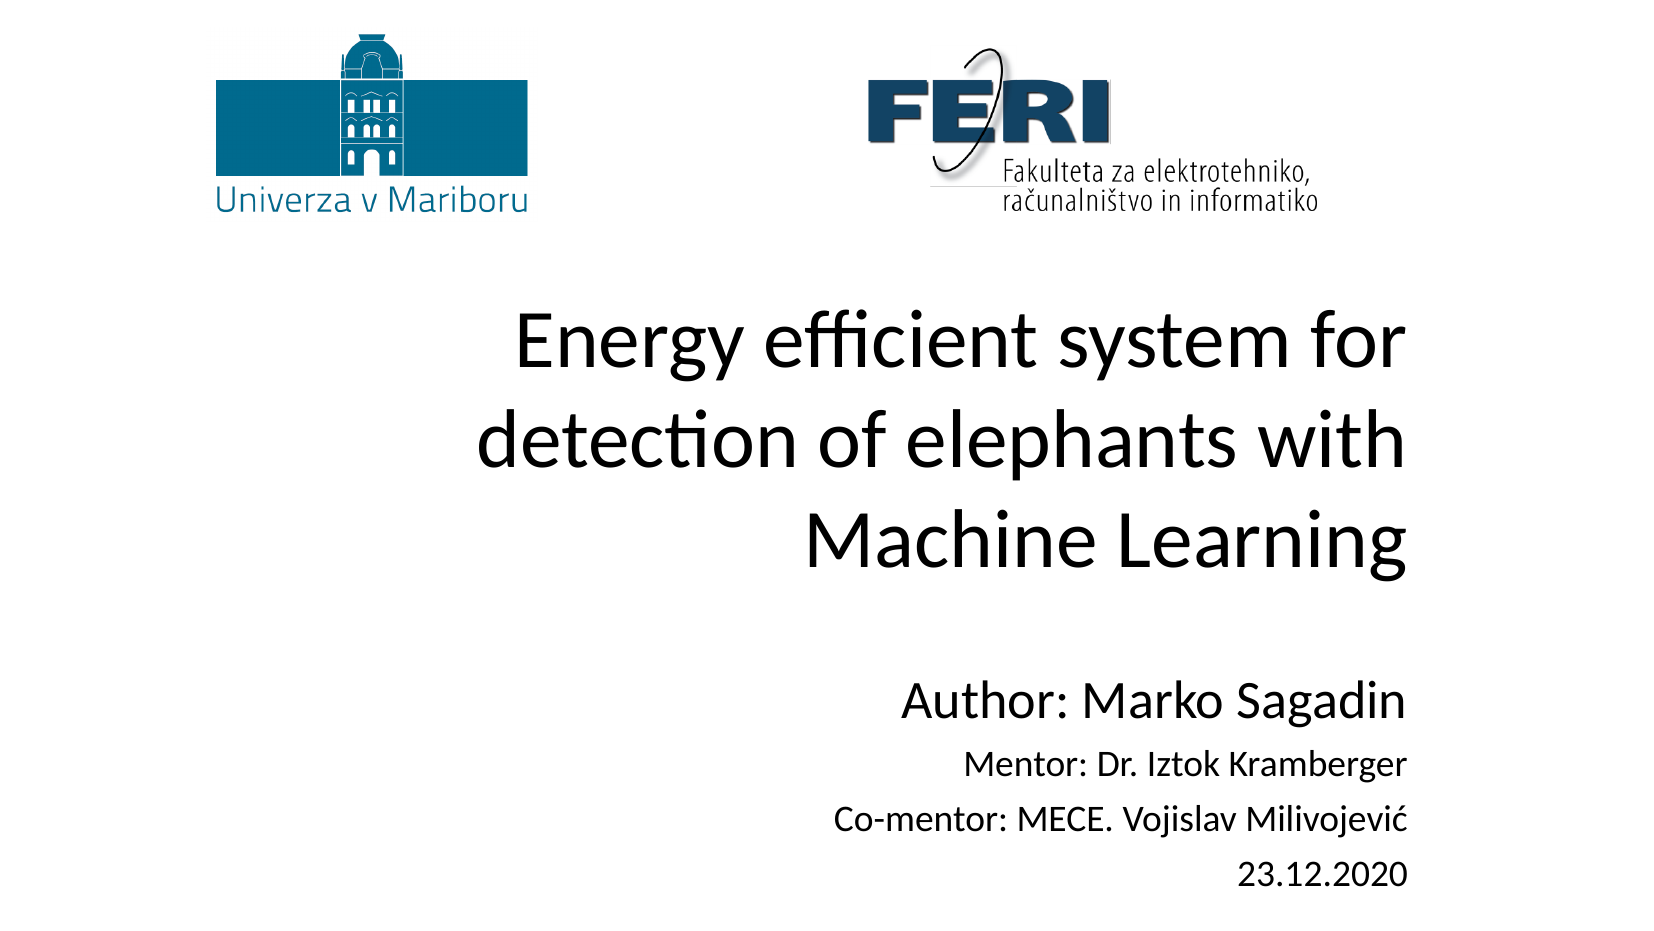

# Energy efficient system for detection of elephants with Machine Learning
Author: Marko Sagadin
Mentor: Dr. Iztok Kramberger
Co-mentor: MECE. Vojislav Milivojević
23.12.2020